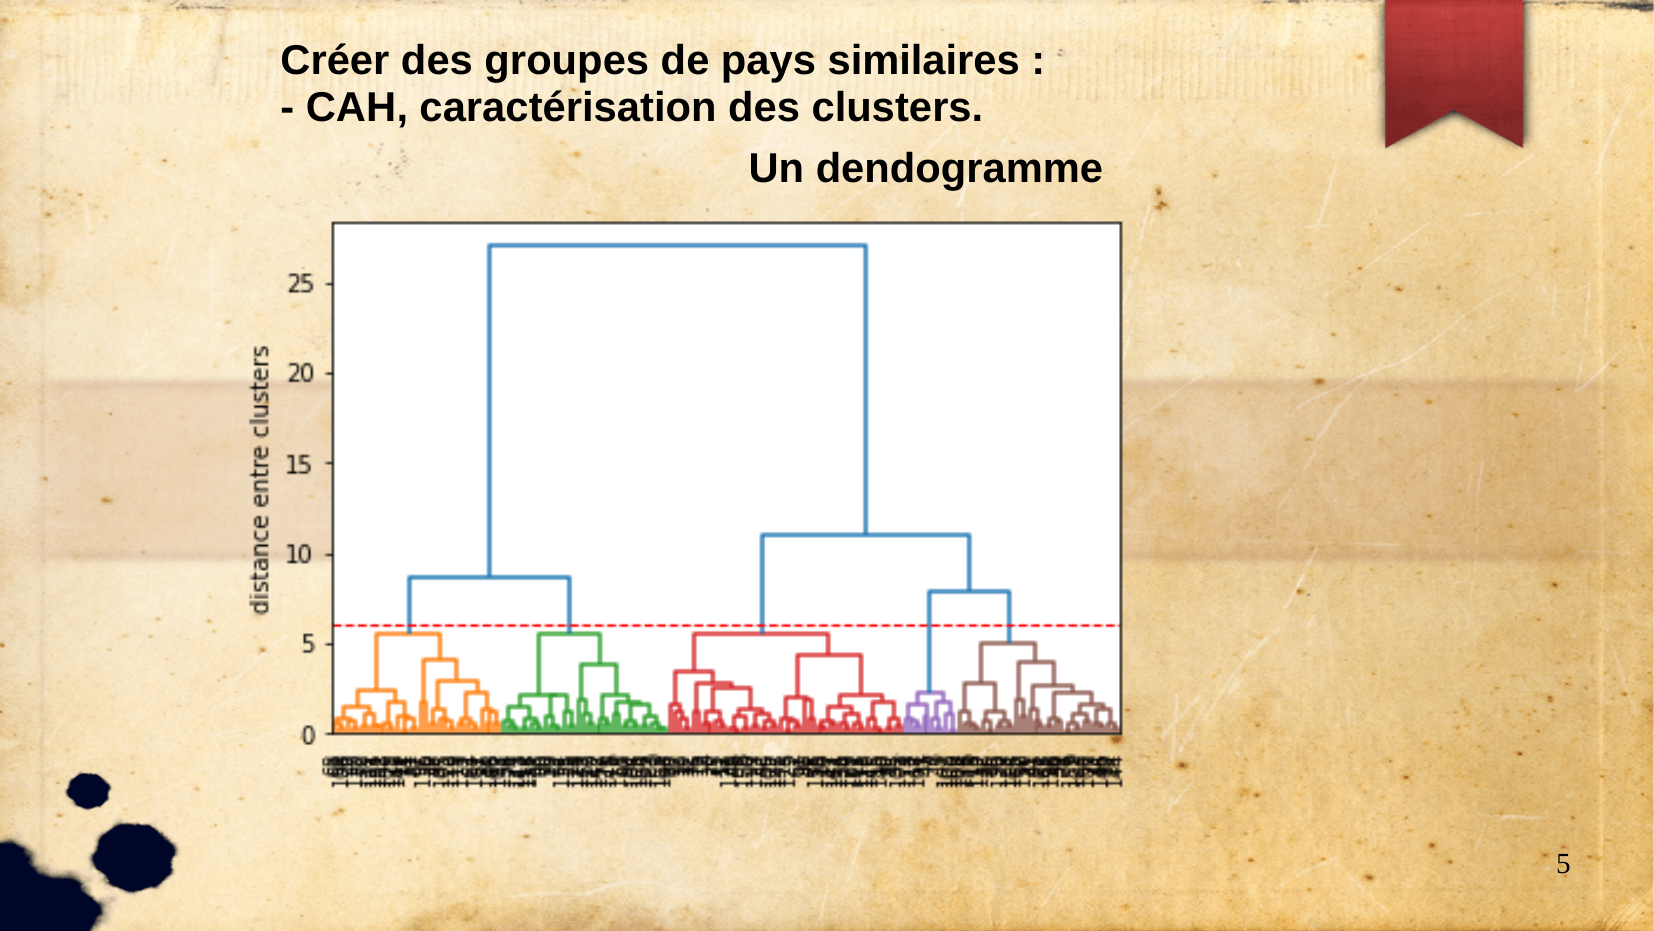

Créer des groupes de pays similaires :
- CAH, caractérisation des clusters.
# Un dendogramme
5